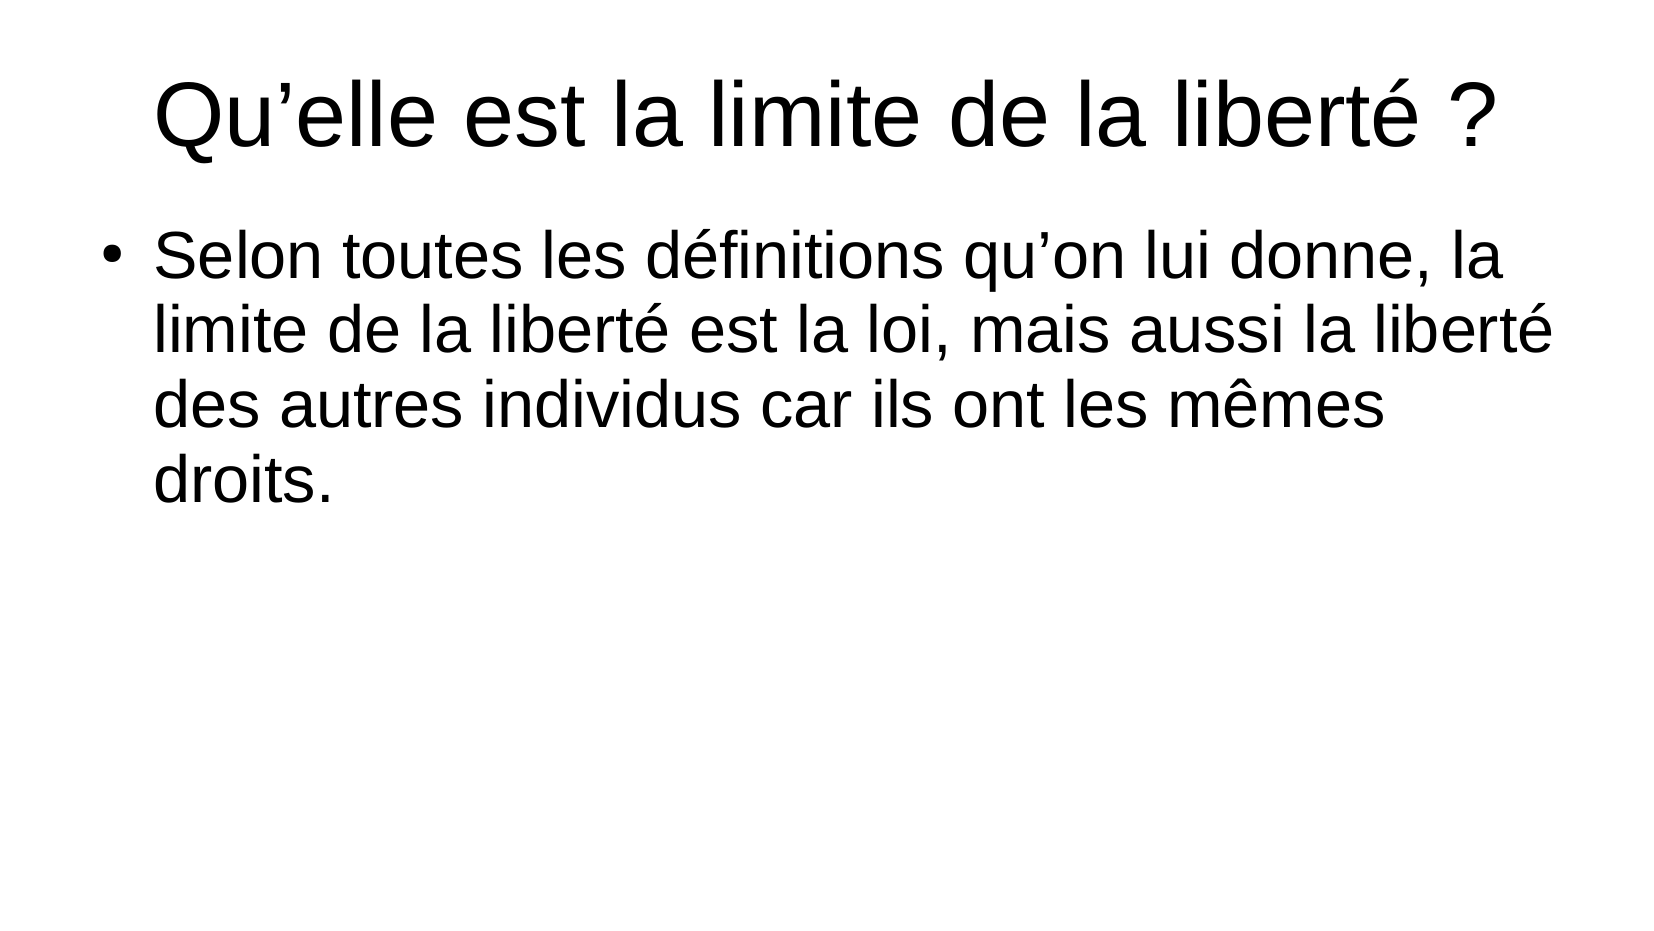

# Qu’elle est la limite de la liberté ?
Selon toutes les définitions qu’on lui donne, la limite de la liberté est la loi, mais aussi la liberté des autres individus car ils ont les mêmes droits.